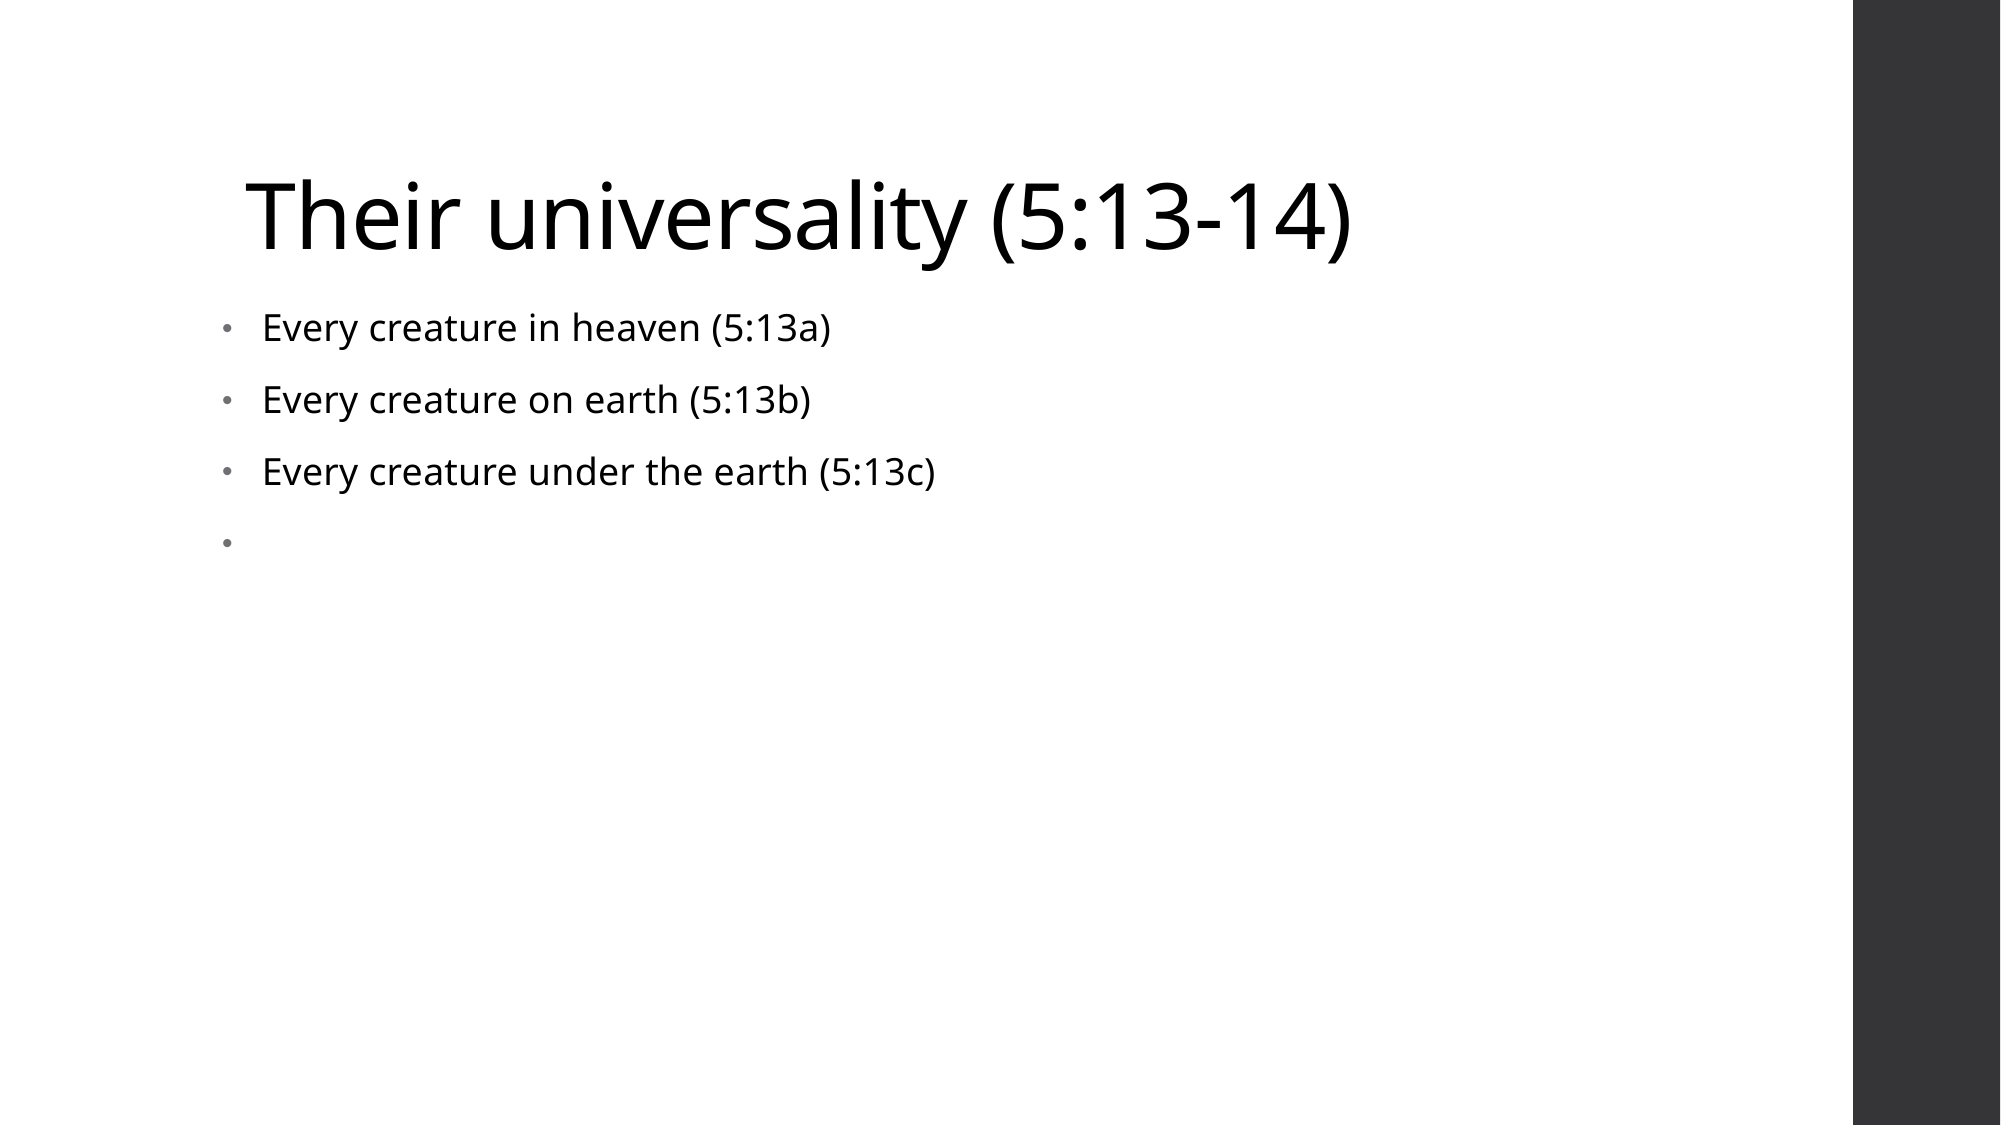

# Their universality (5:13-14)
 Every creature in heaven (5:13a)
 Every creature on earth (5:13b)
 Every creature under the earth (5:13c)